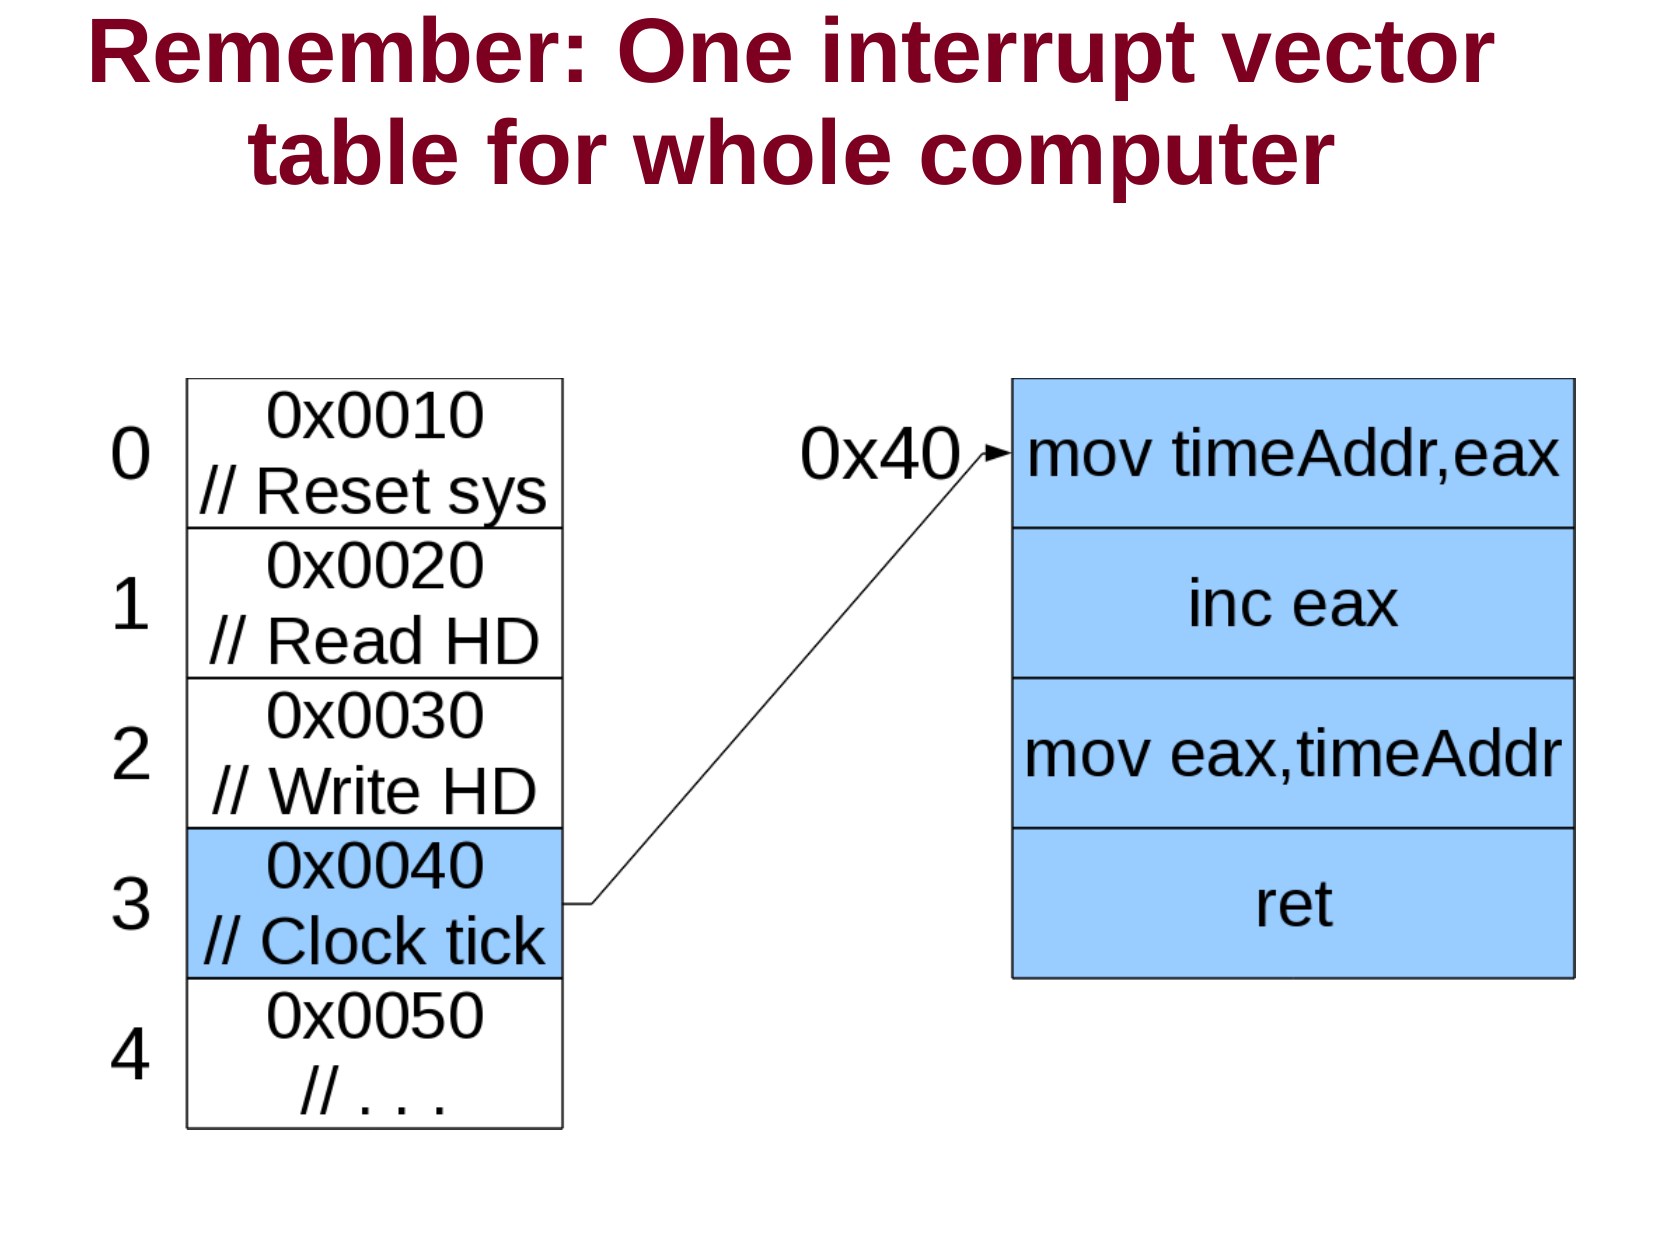

# Remember: One interrupt vector table for whole computer